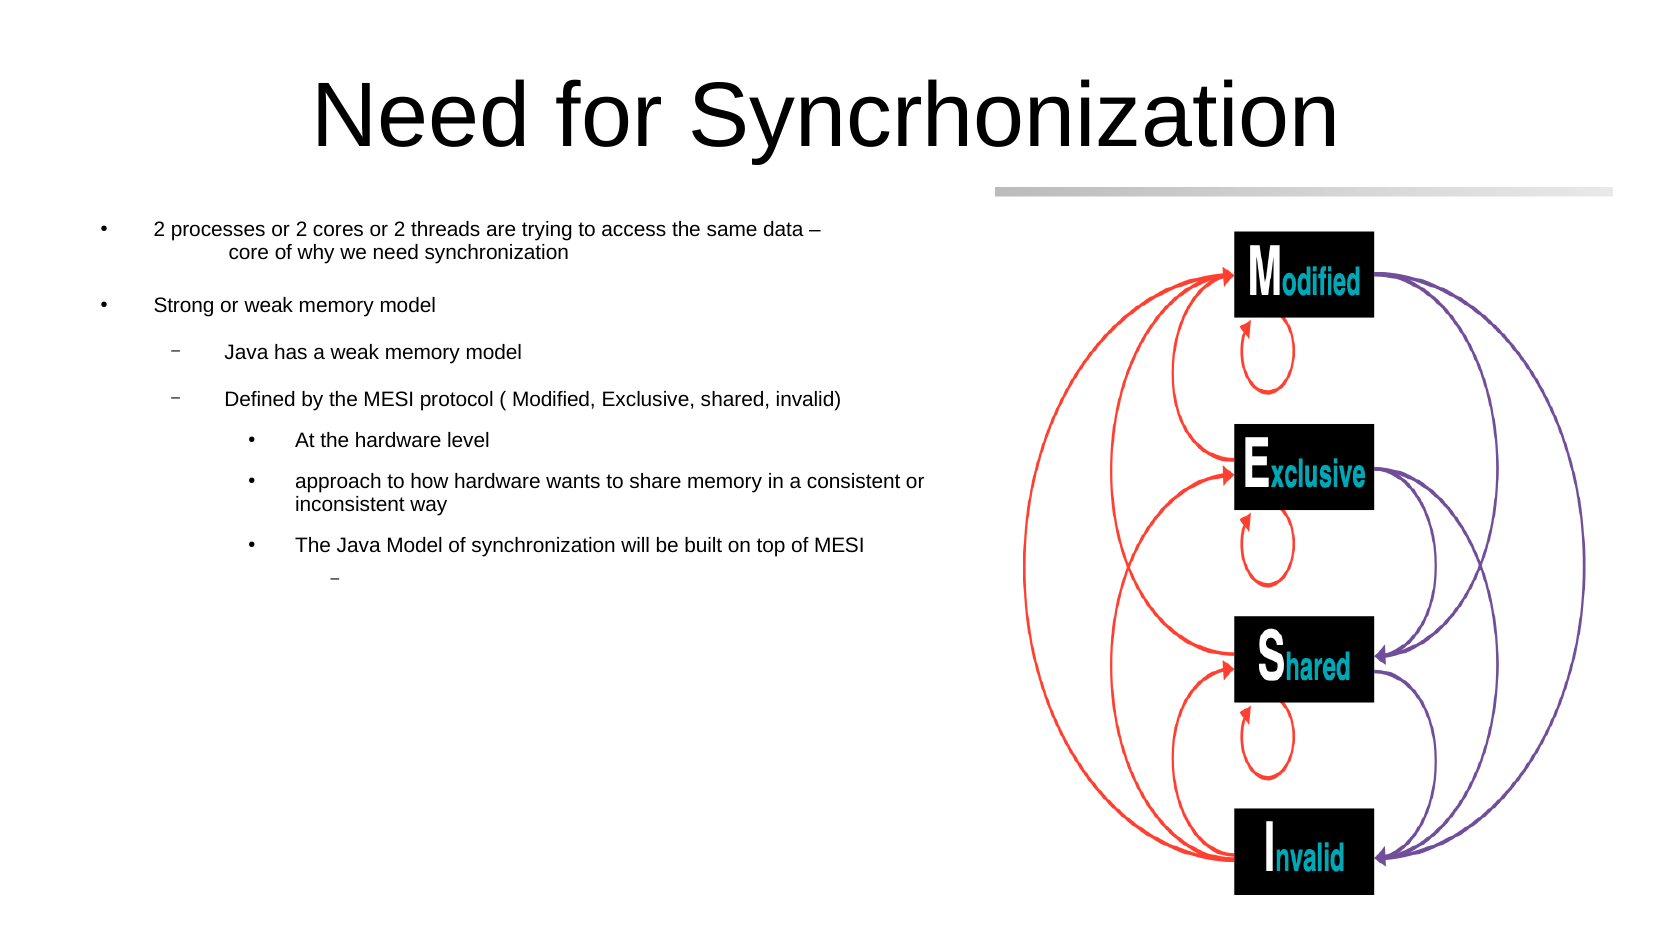

# Need for Syncrhonization
2 processes or 2 cores or 2 threads are trying to access the same data –
	core of why we need synchronization
Strong or weak memory model
Java has a weak memory model
Defined by the MESI protocol ( Modified, Exclusive, shared, invalid)
At the hardware level
approach to how hardware wants to share memory in a consistent or
inconsistent way
The Java Model of synchronization will be built on top of MESI